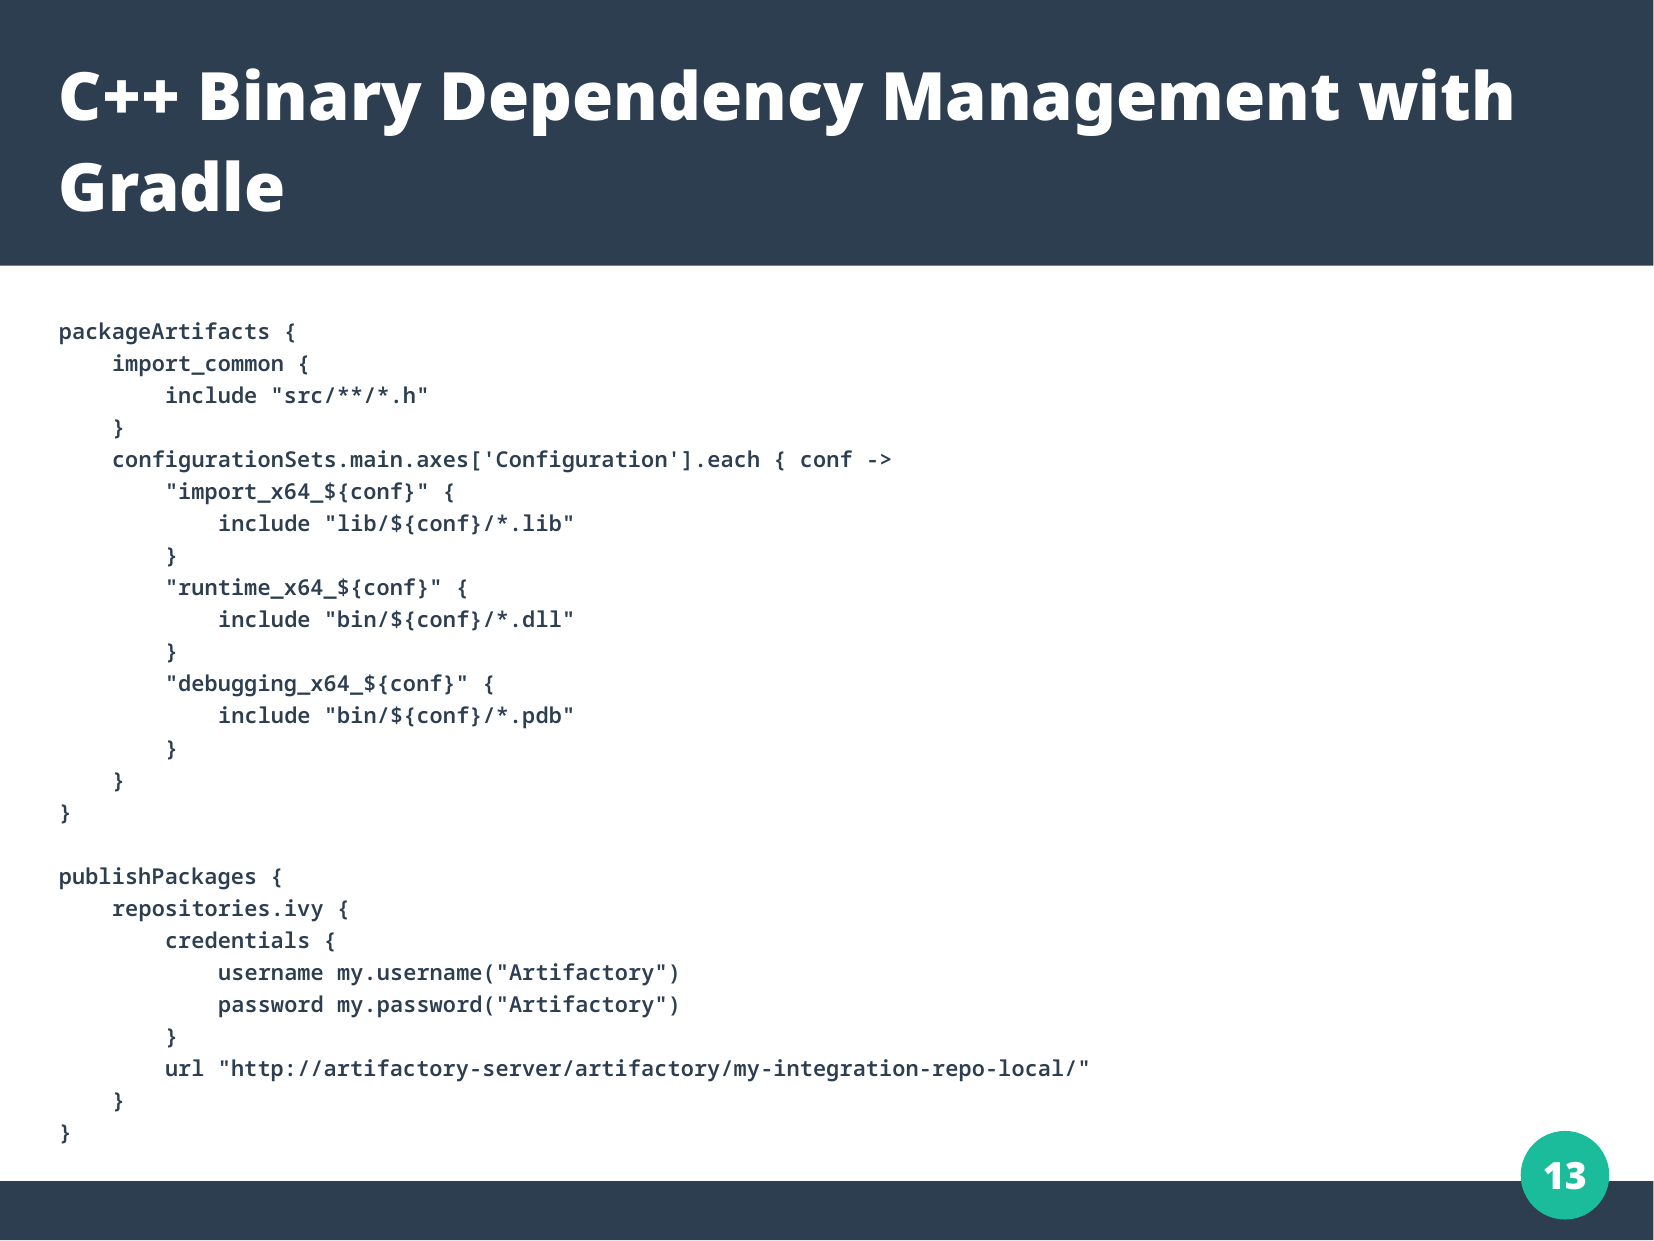

# C++ Binary Dependency Management with Gradle
packageArtifacts {
 import_common {
 include "src/**/*.h"
 }
 configurationSets.main.axes['Configuration'].each { conf ->
 "import_x64_${conf}" {
 include "lib/${conf}/*.lib"
 }
 "runtime_x64_${conf}" {
 include "bin/${conf}/*.dll"
 }
 "debugging_x64_${conf}" {
 include "bin/${conf}/*.pdb"
 }
 }
}
publishPackages {
 repositories.ivy {
 credentials {
 username my.username("Artifactory")
 password my.password("Artifactory")
 }
 url "http://artifactory-server/artifactory/my-integration-repo-local/"
 }
}
13